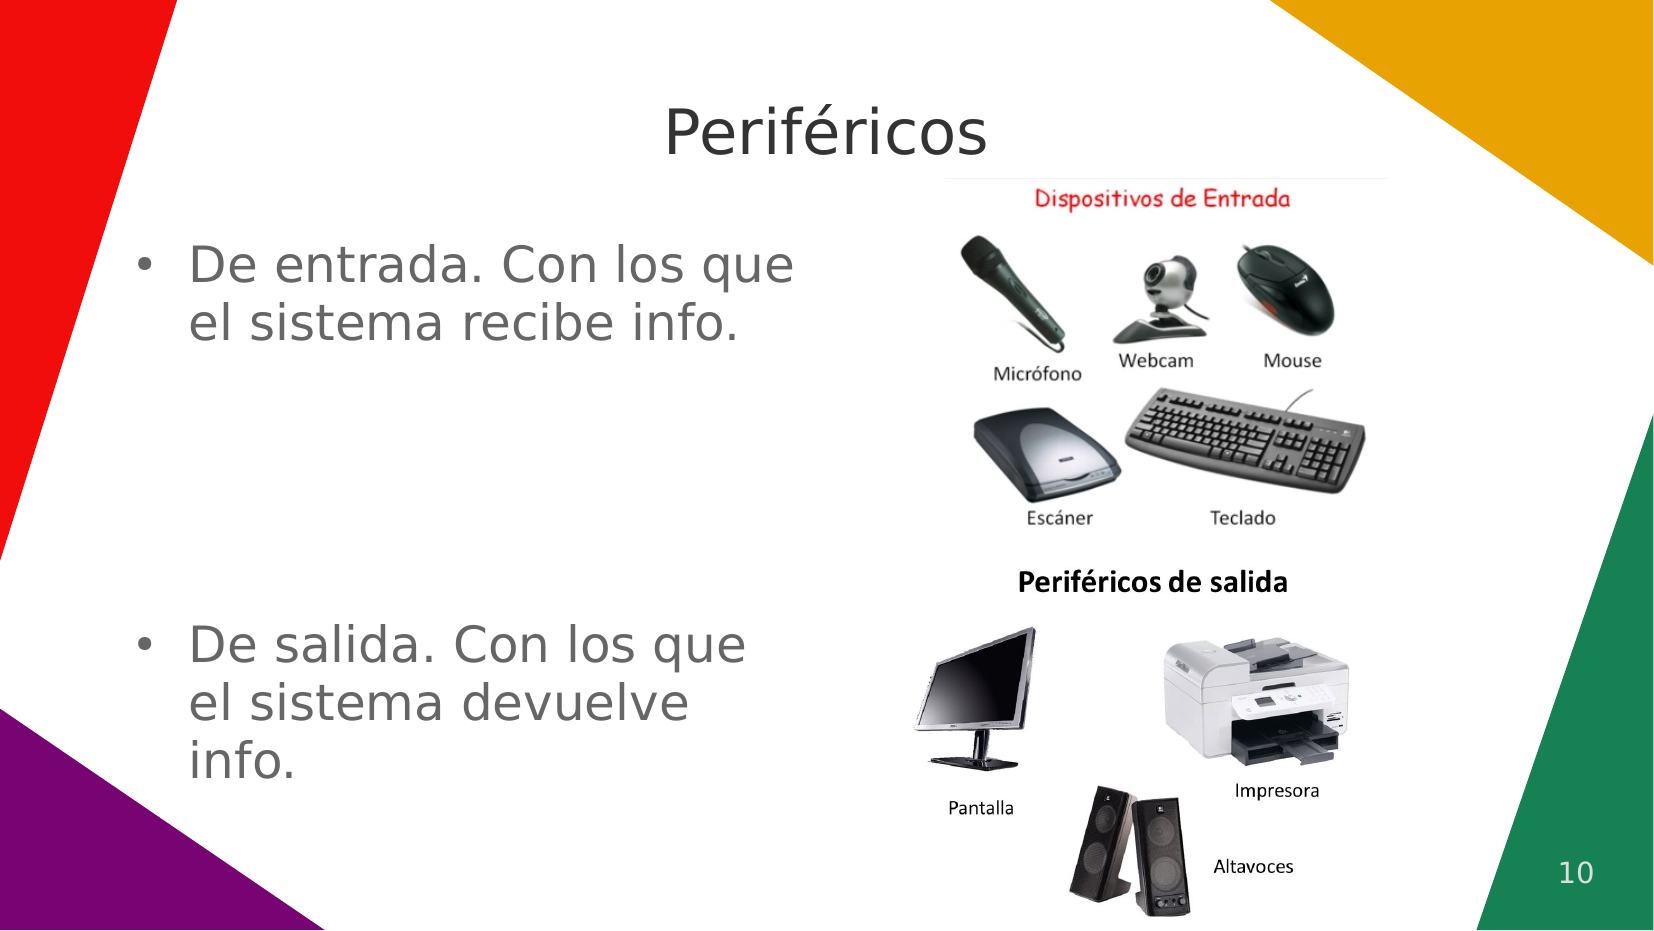

# Periféricos
De entrada. Con los que el sistema recibe info.
De salida. Con los que el sistema devuelve info.
10